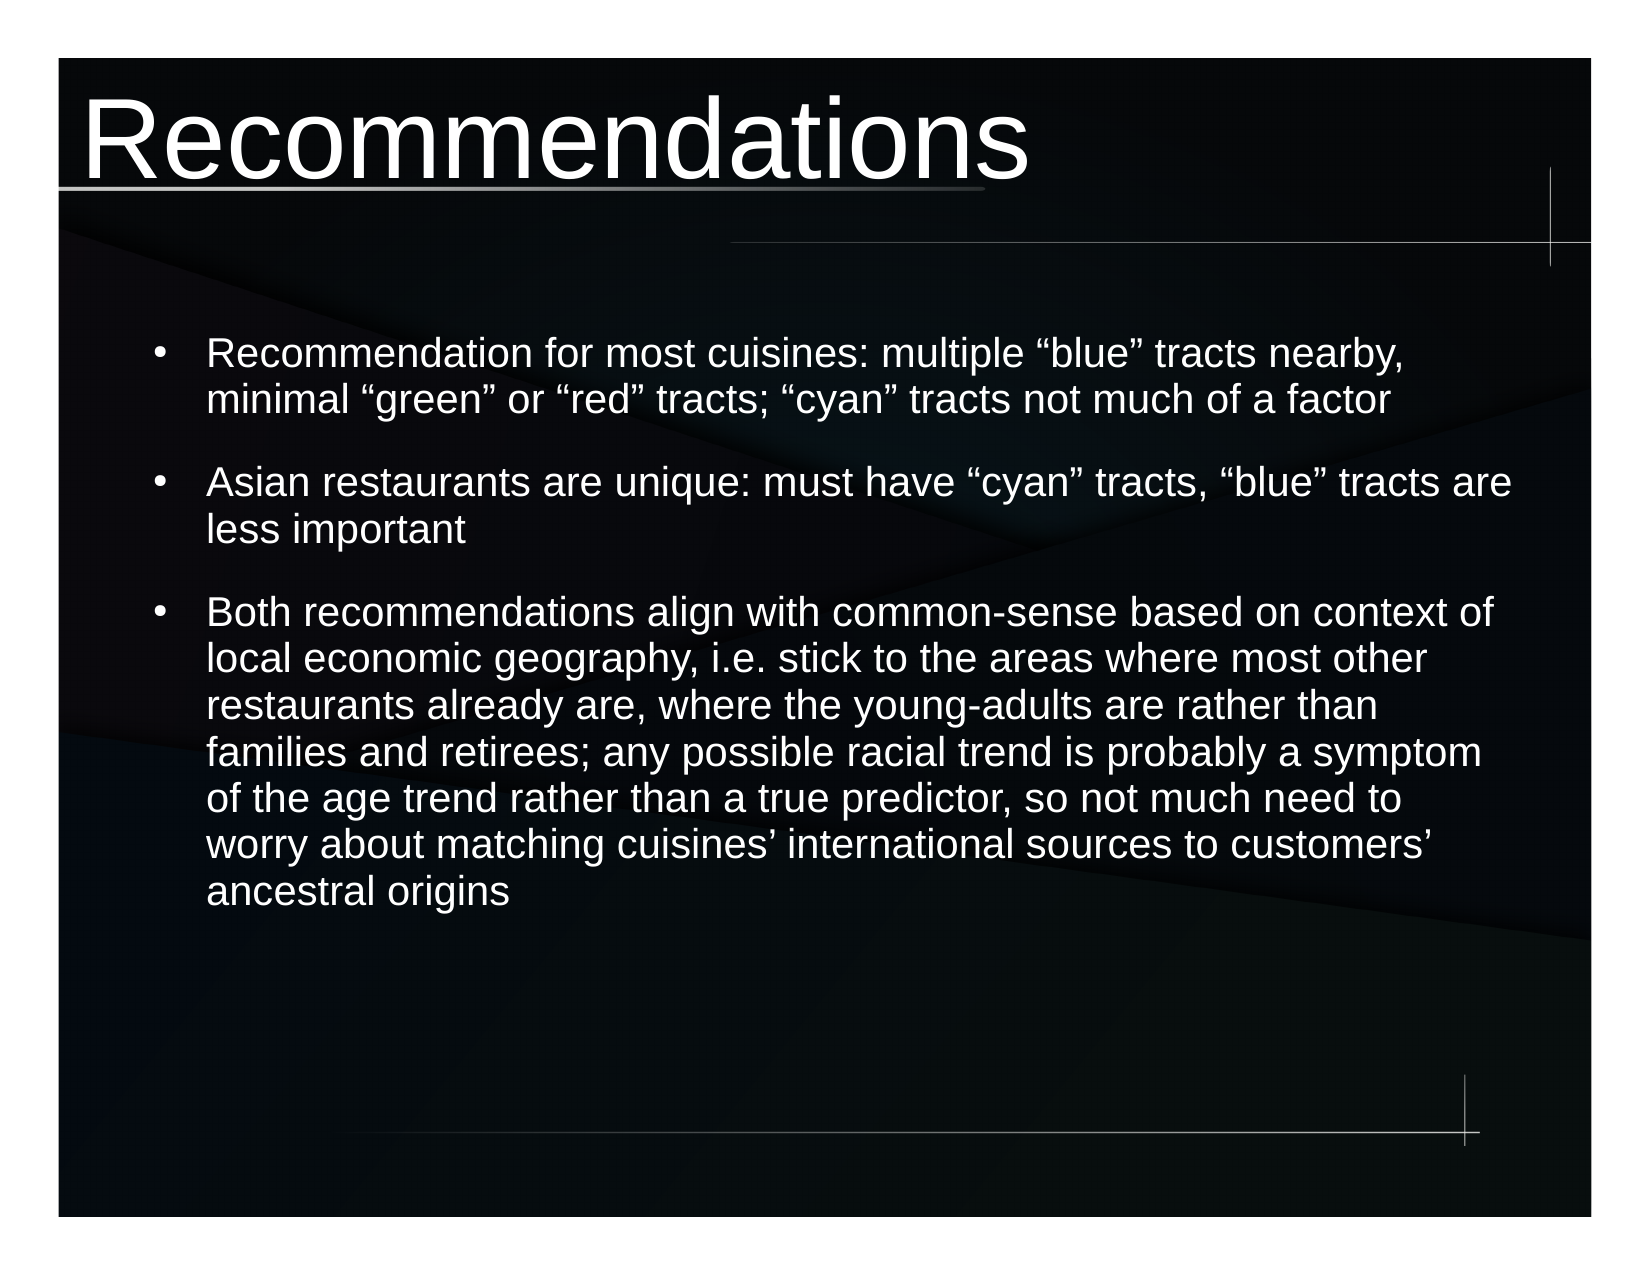

# Recommendations
Recommendation for most cuisines: multiple “blue” tracts nearby, minimal “green” or “red” tracts; “cyan” tracts not much of a factor
Asian restaurants are unique: must have “cyan” tracts, “blue” tracts are less important
Both recommendations align with common-sense based on context of local economic geography, i.e. stick to the areas where most other restaurants already are, where the young-adults are rather than families and retirees; any possible racial trend is probably a symptom of the age trend rather than a true predictor, so not much need to worry about matching cuisines’ international sources to customers’ ancestral origins